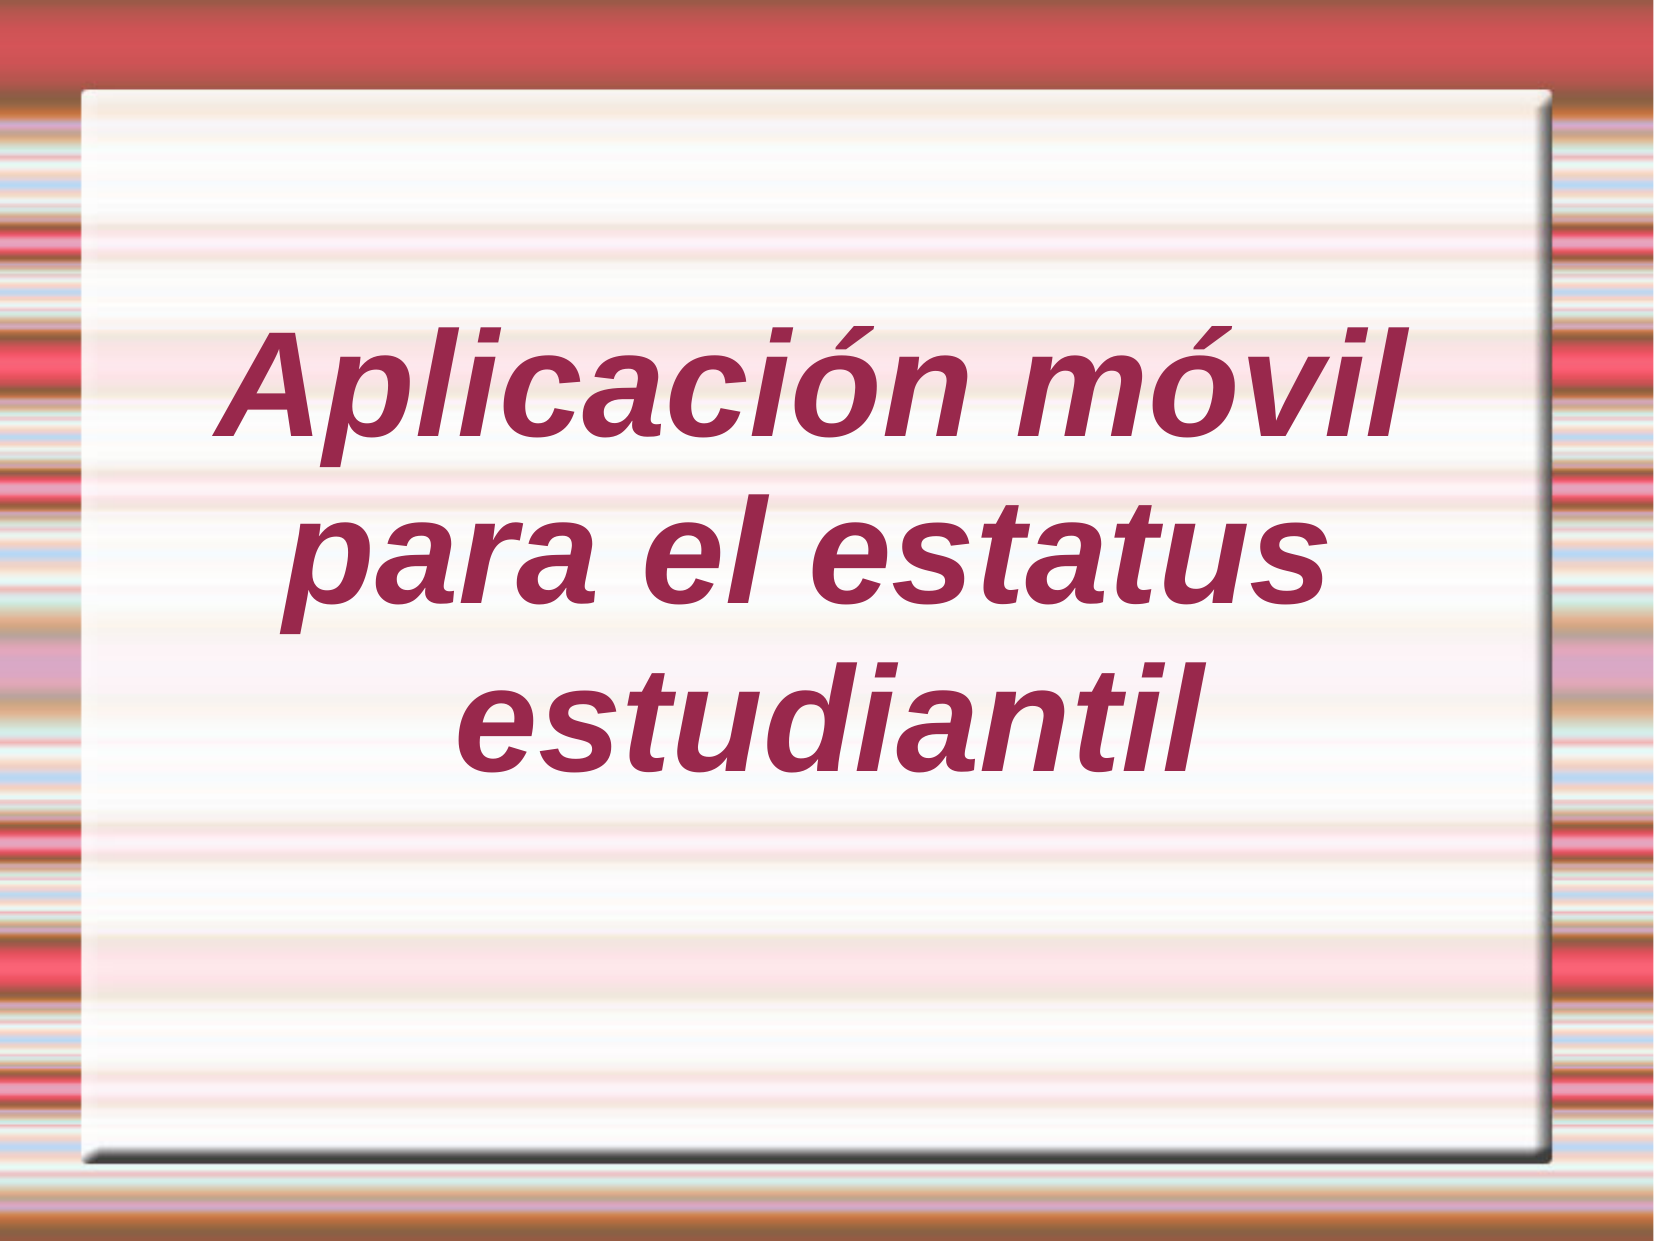

# Aplicación móvil para el estatus estudiantil